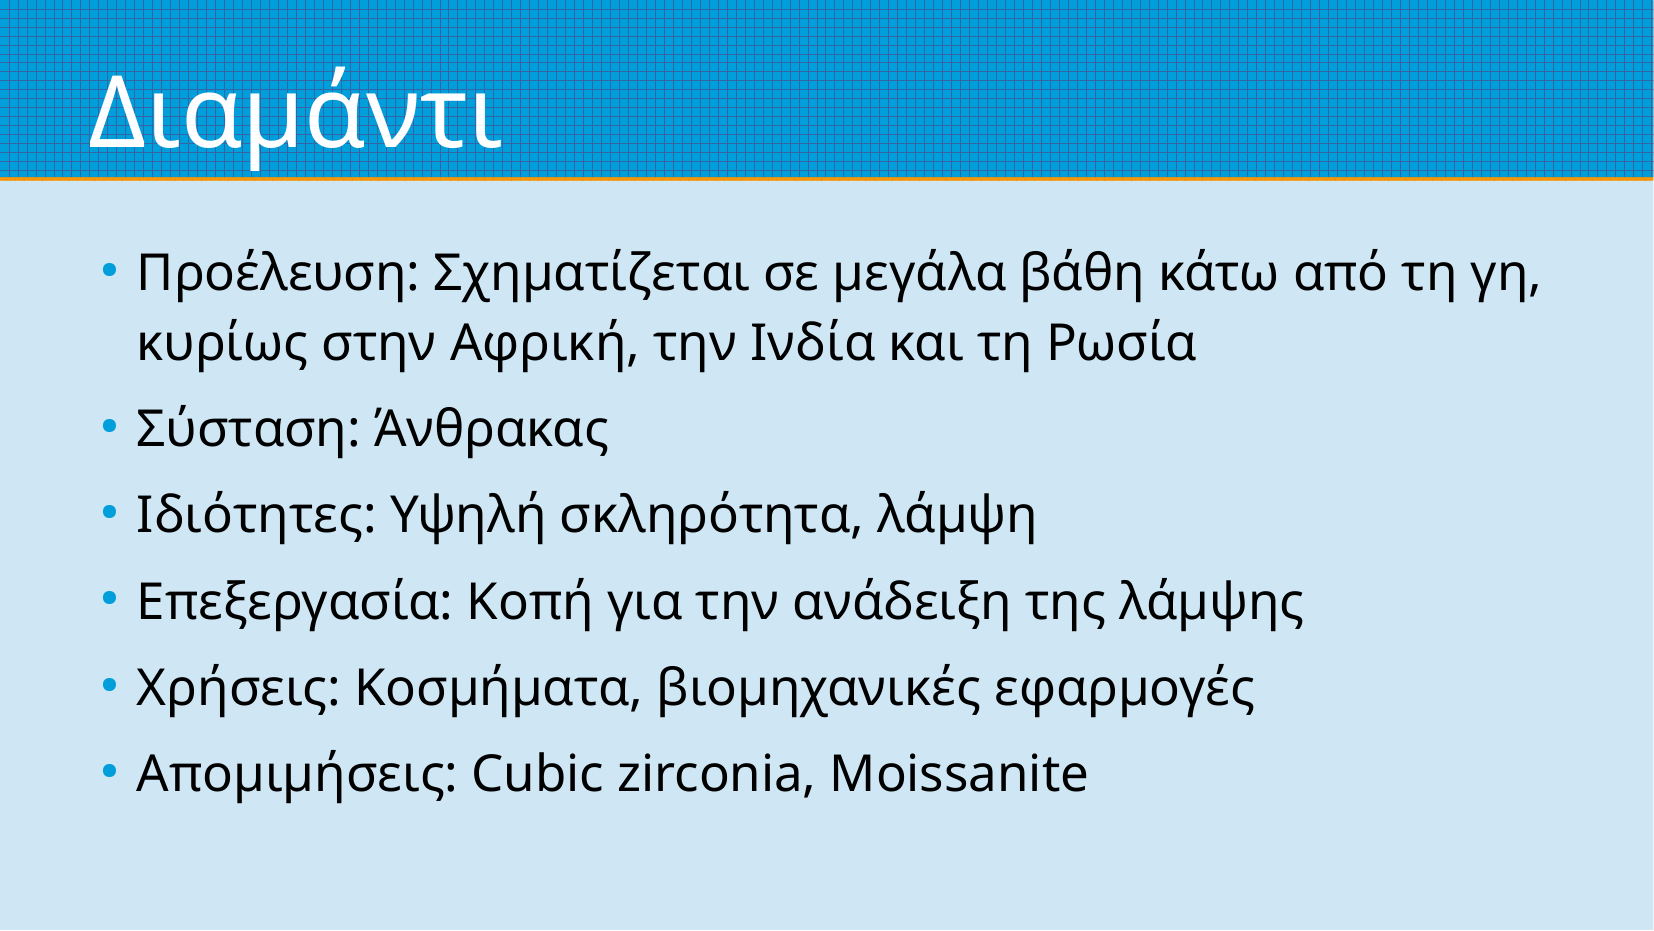

# Διαμάντι
Προέλευση: Σχηματίζεται σε μεγάλα βάθη κάτω από τη γη, κυρίως στην Αφρική, την Ινδία και τη Ρωσία
Σύσταση: Άνθρακας
Ιδιότητες: Υψηλή σκληρότητα, λάμψη
Επεξεργασία: Κοπή για την ανάδειξη της λάμψης
Χρήσεις: Κοσμήματα, βιομηχανικές εφαρμογές
Απομιμήσεις: Cubic zirconia, Moissanite